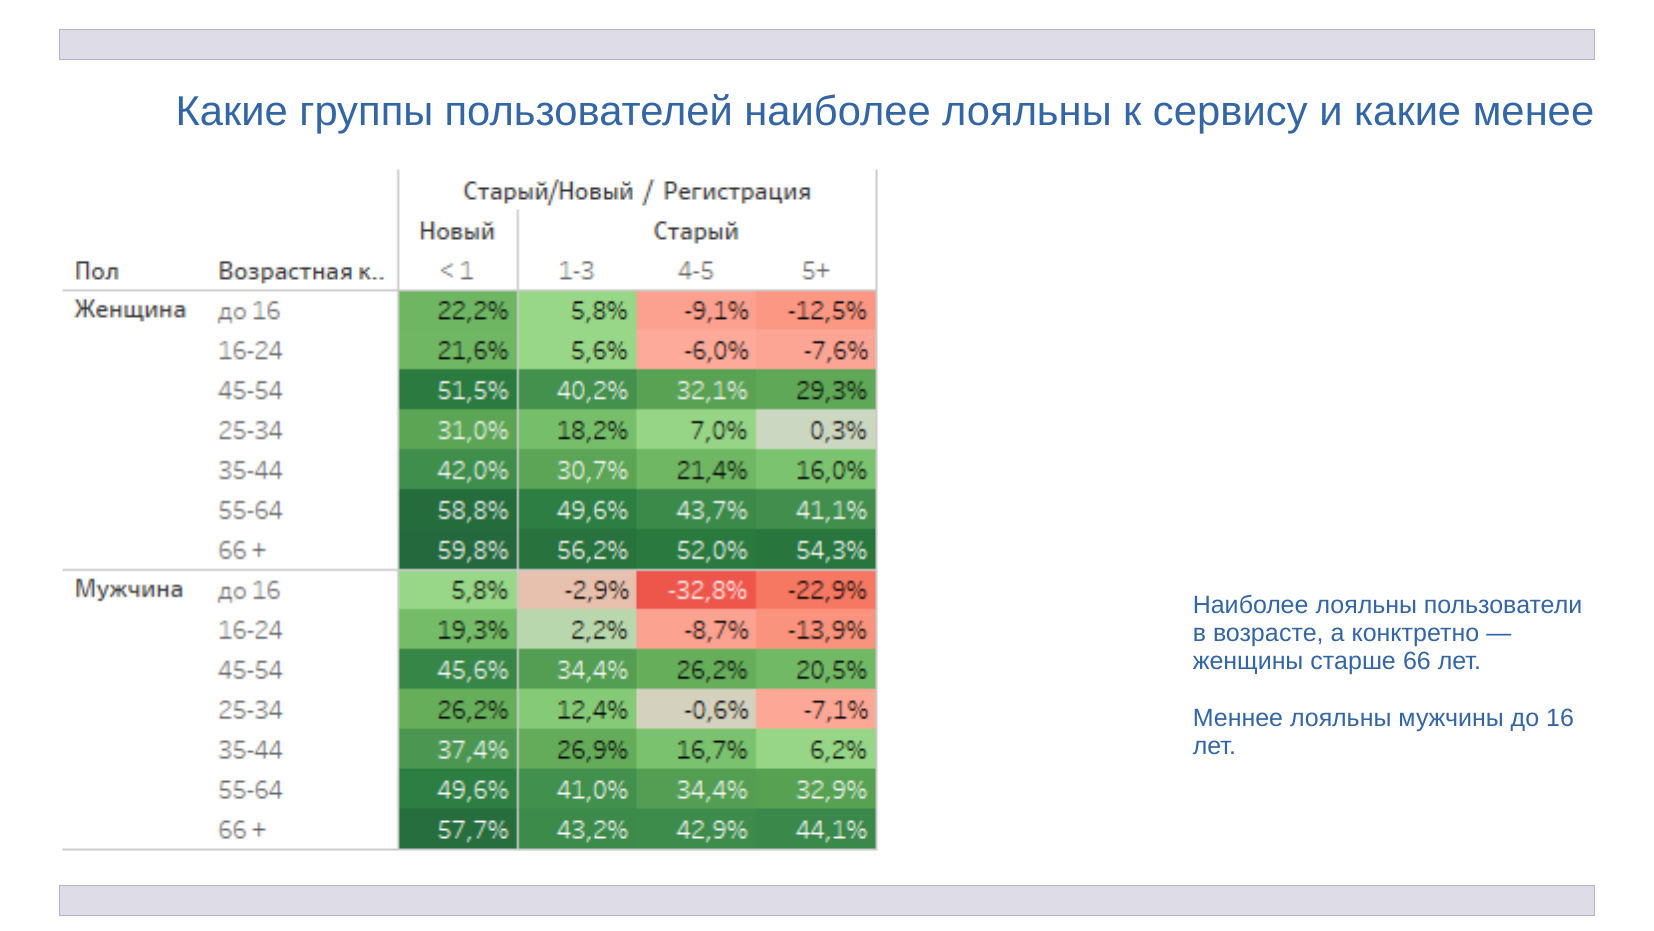

# Какие группы пользователей наиболее лояльны к сервису и какие менее
Наиболее лояльны пользователи в возрасте, а конктретно — женщины старше 66 лет.
Меннее лояльны мужчины до 16 лет.